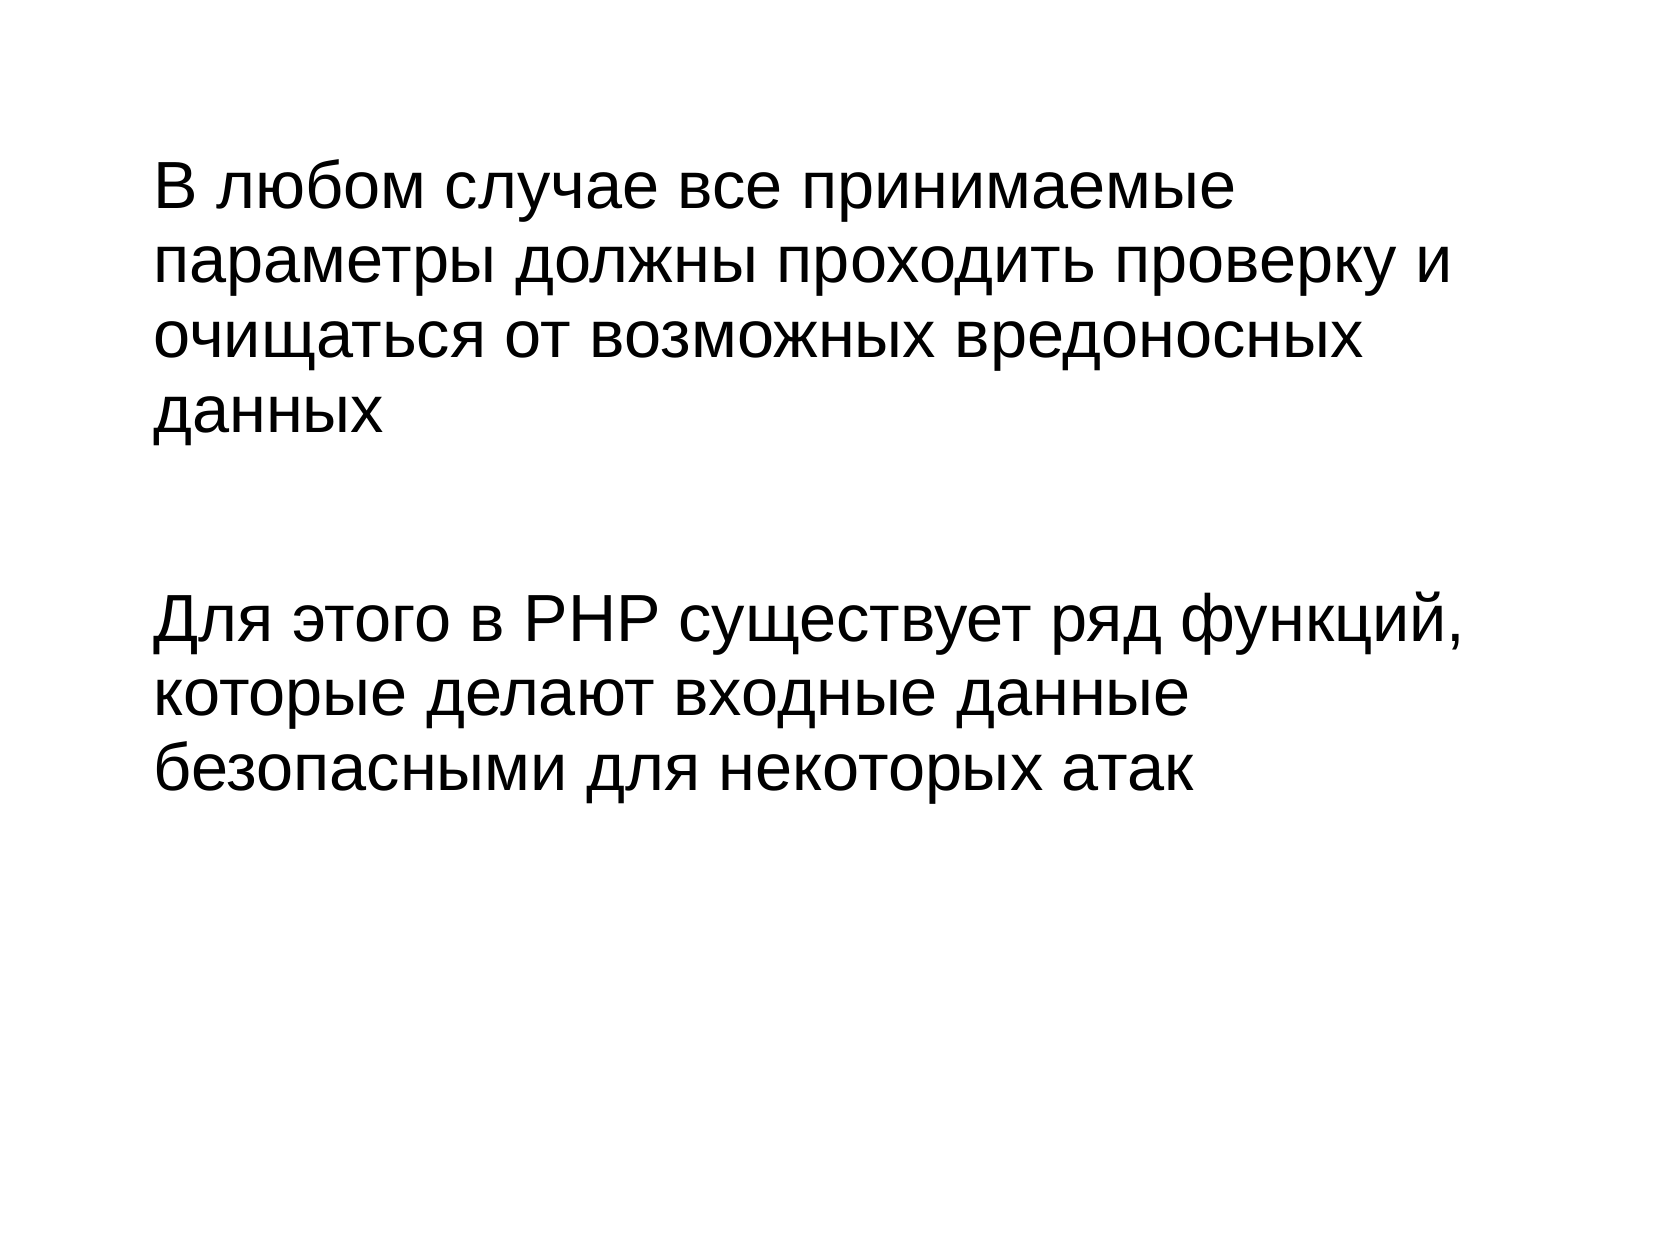

# В любом случае все принимаемые параметры должны проходить проверку и очищаться от возможных вредоносных данных
Для этого в PHP существует ряд функций, которые делают входные данные безопасными для некоторых атак